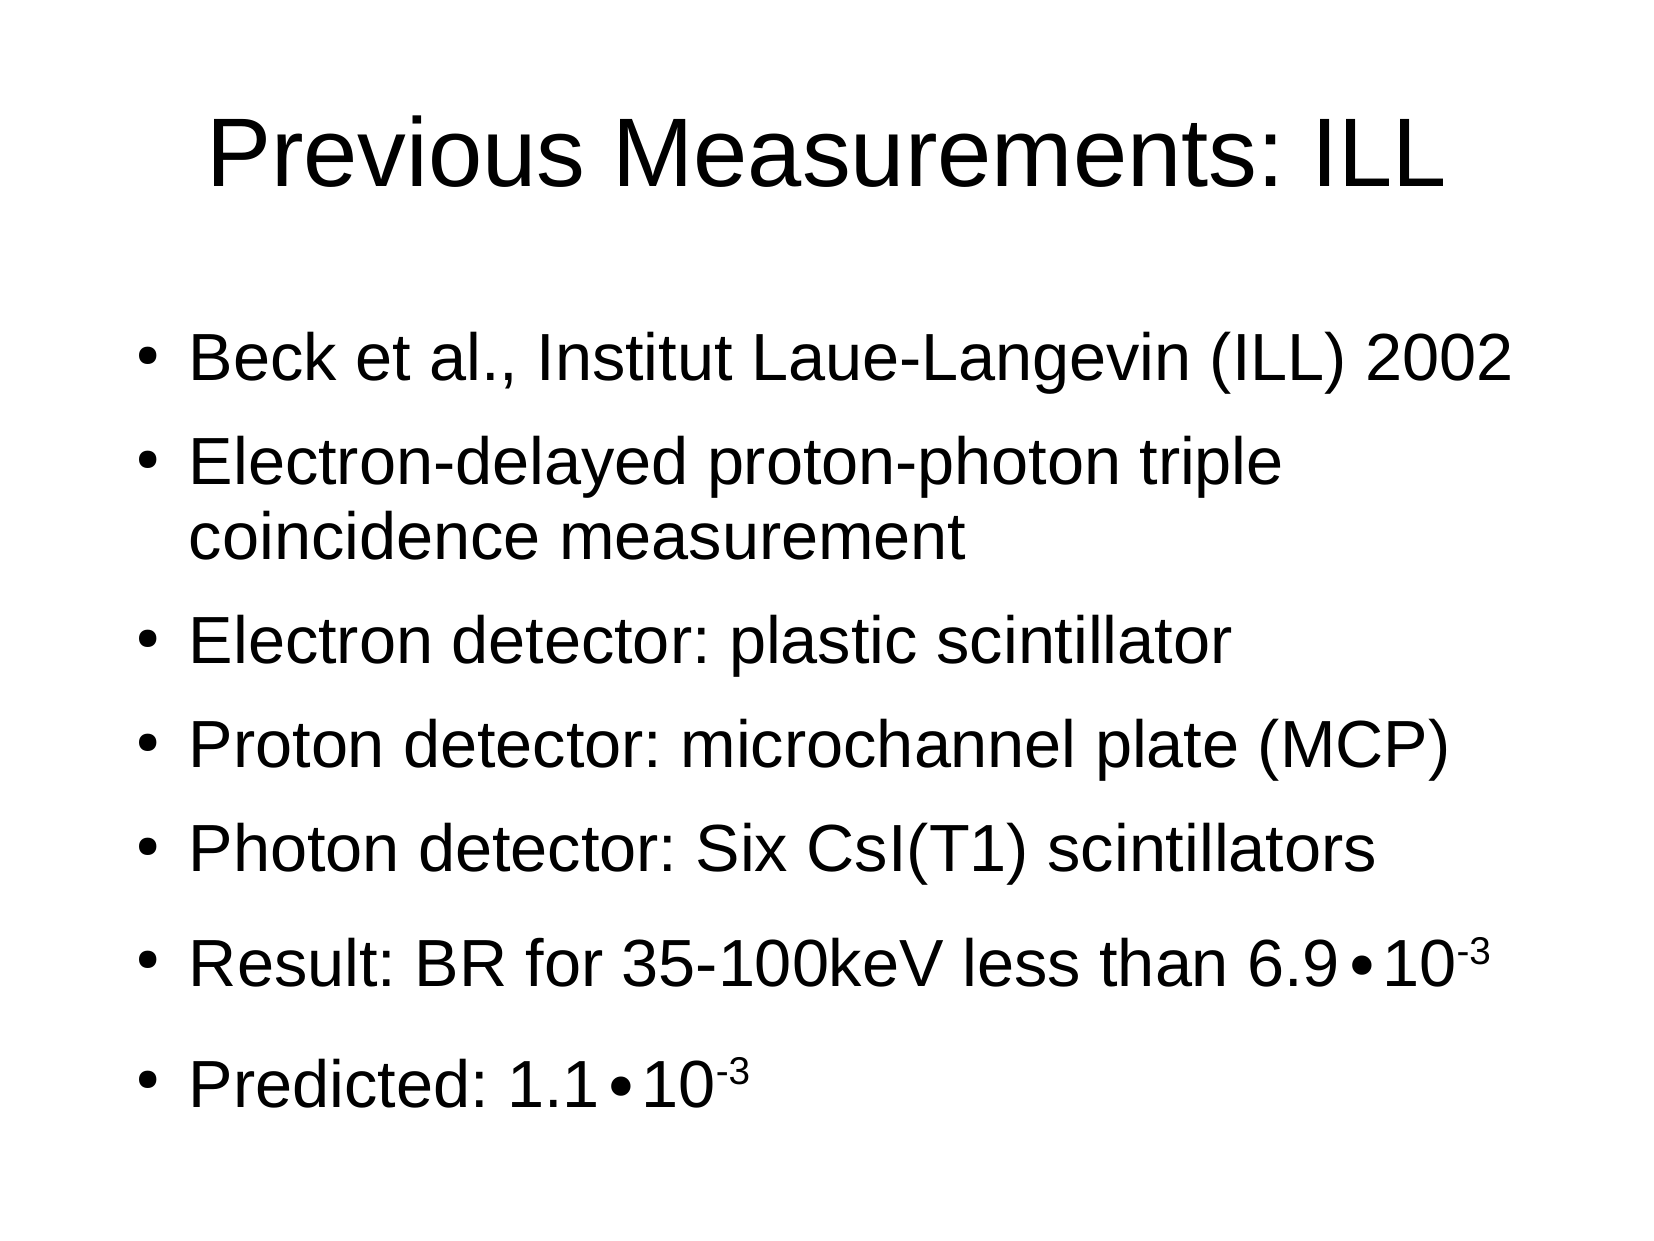

# Previous Measurements: ILL
Beck et al., Institut Laue-Langevin (ILL) 2002
Electron-delayed proton-photon triple coincidence measurement
Electron detector: plastic scintillator
Proton detector: microchannel plate (MCP)
Photon detector: Six CsI(T1) scintillators
Result: BR for 35-100keV less than 6.9∙10-3
Predicted: 1.1∙10-3